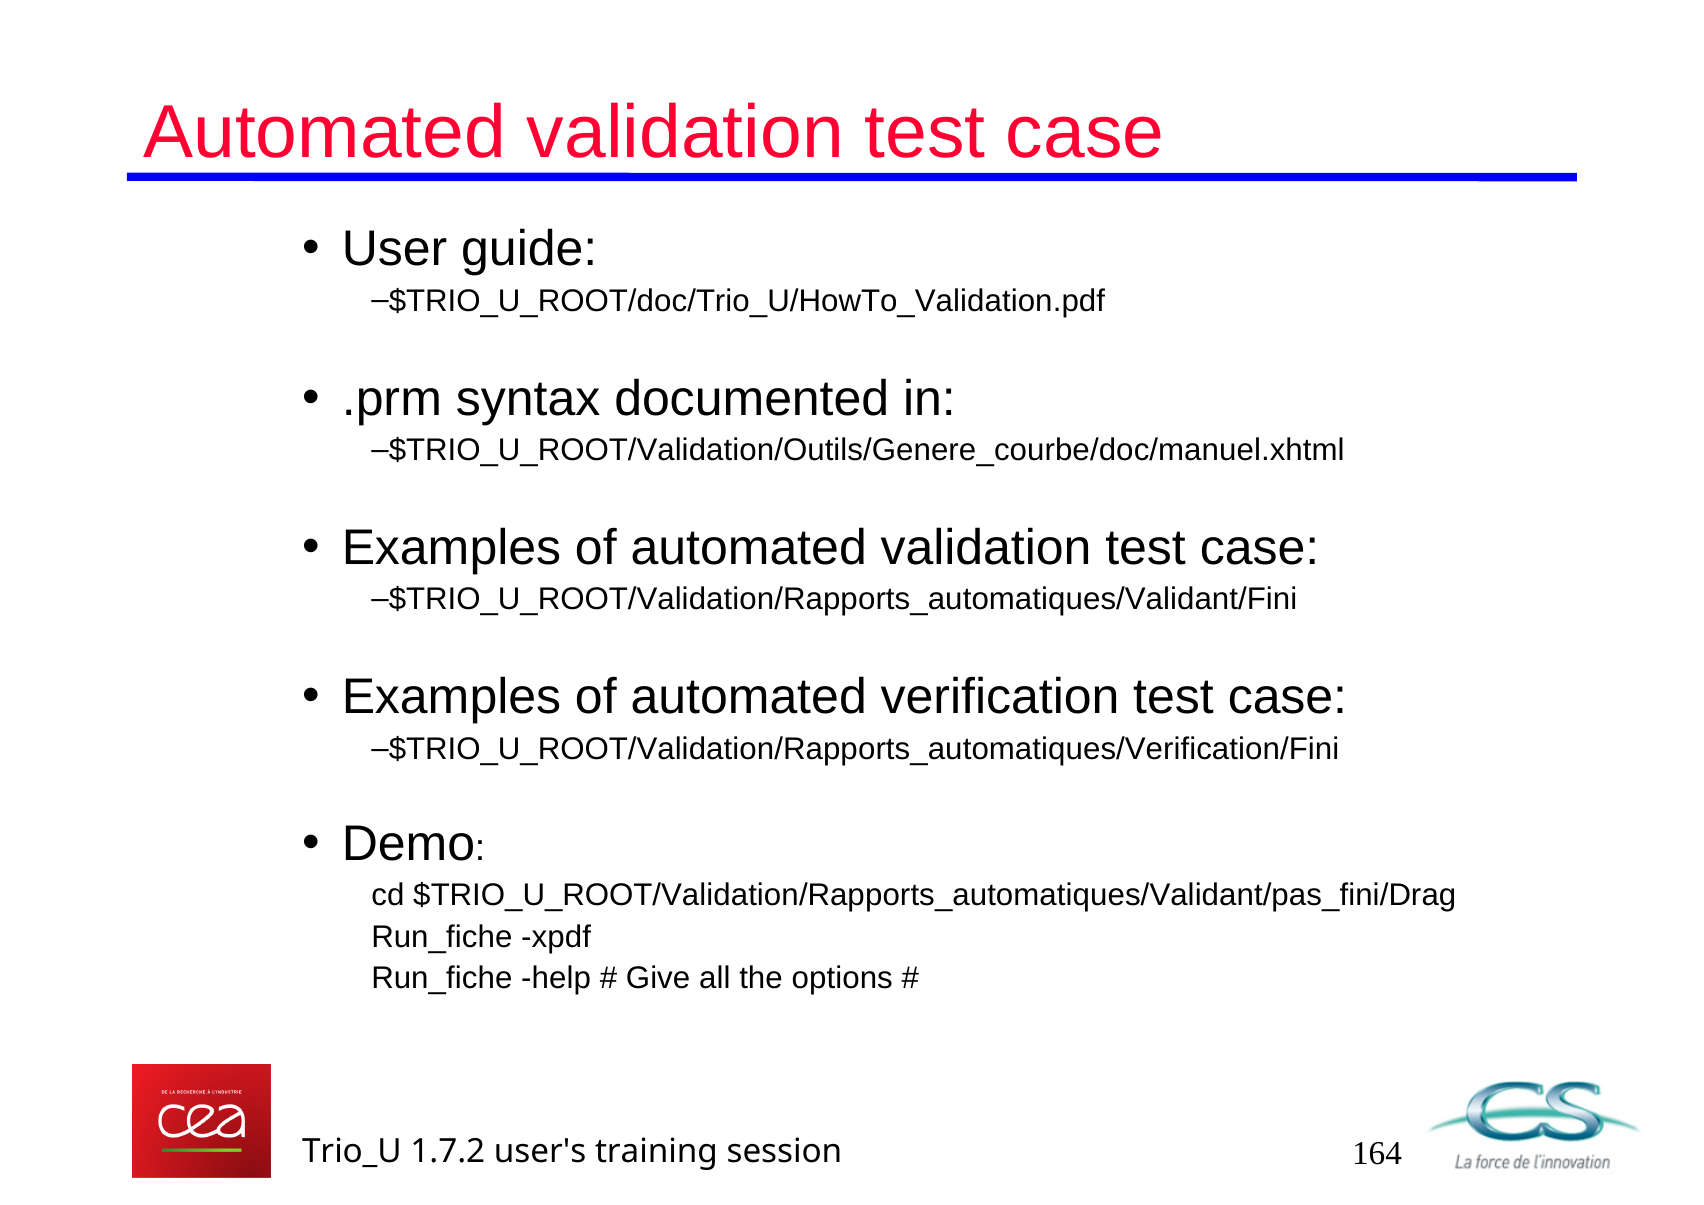

# Automated validation test case
User guide:
$TRIO_U_ROOT/doc/Trio_U/HowTo_Validation.pdf
.prm syntax documented in:
$TRIO_U_ROOT/Validation/Outils/Genere_courbe/doc/manuel.xhtml
Examples of automated validation test case:
$TRIO_U_ROOT/Validation/Rapports_automatiques/Validant/Fini
Examples of automated verification test case:
$TRIO_U_ROOT/Validation/Rapports_automatiques/Verification/Fini
Demo:
cd $TRIO_U_ROOT/Validation/Rapports_automatiques/Validant/pas_fini/Drag
Run_fiche -xpdf
Run_fiche -help # Give all the options #
Trio_U 1.7.2 user's training session
164